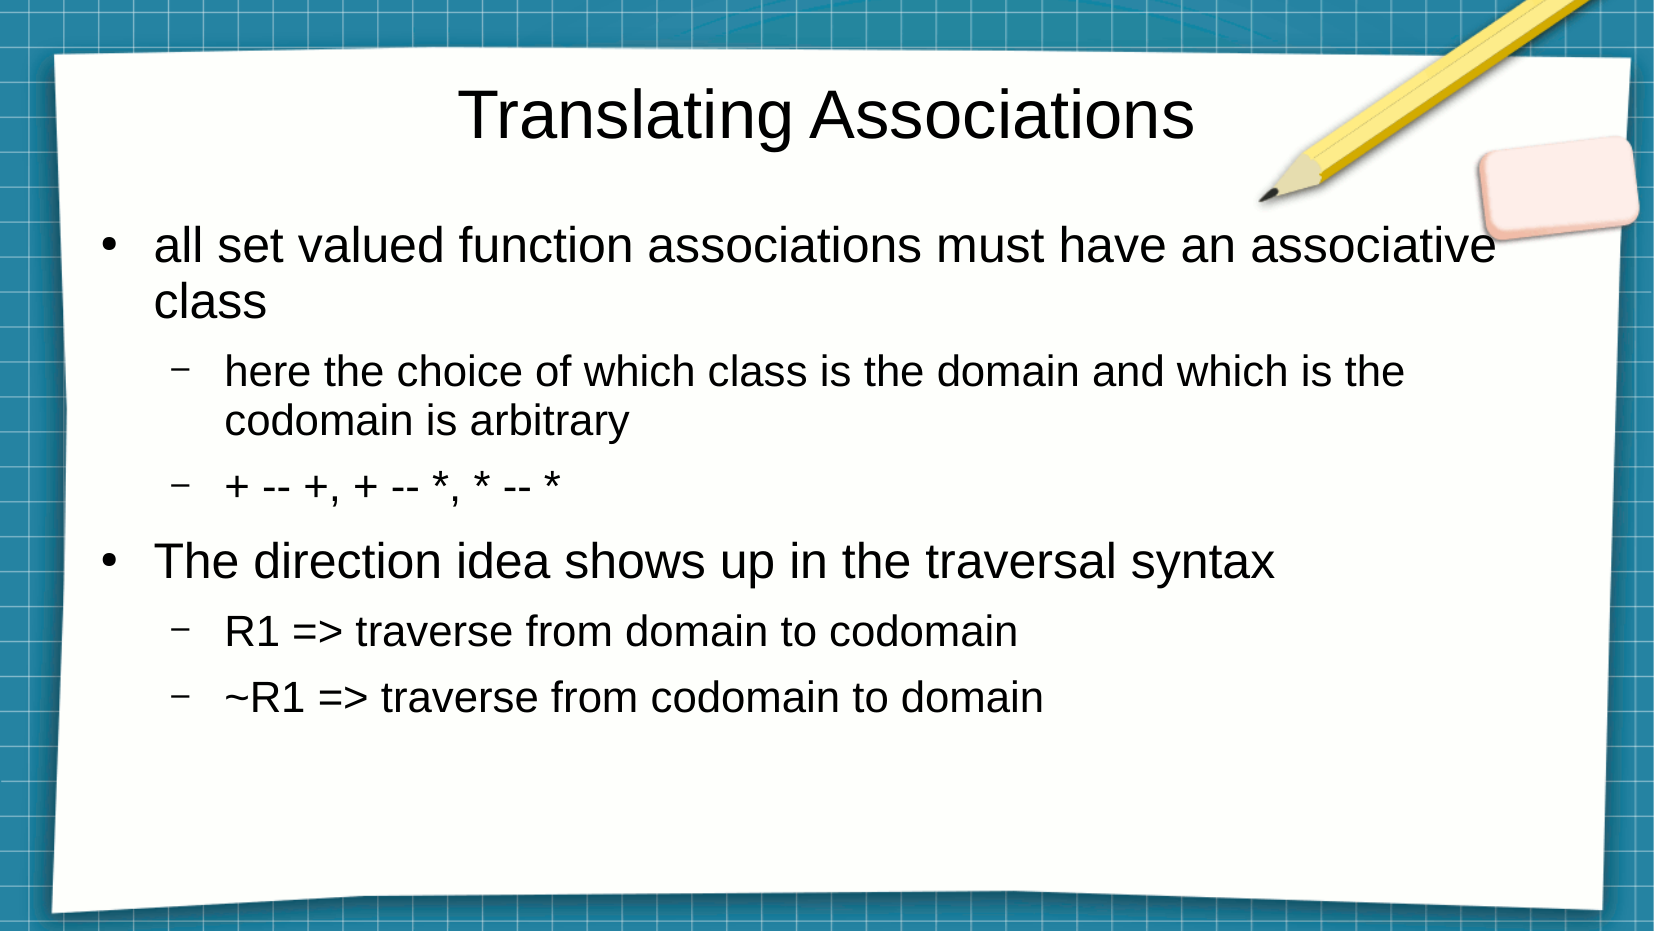

# Translating Associations
all set valued function associations must have an associative class
here the choice of which class is the domain and which is the codomain is arbitrary
+ -- +, + -- *, * -- *
The direction idea shows up in the traversal syntax
R1 => traverse from domain to codomain
~R1 => traverse from codomain to domain